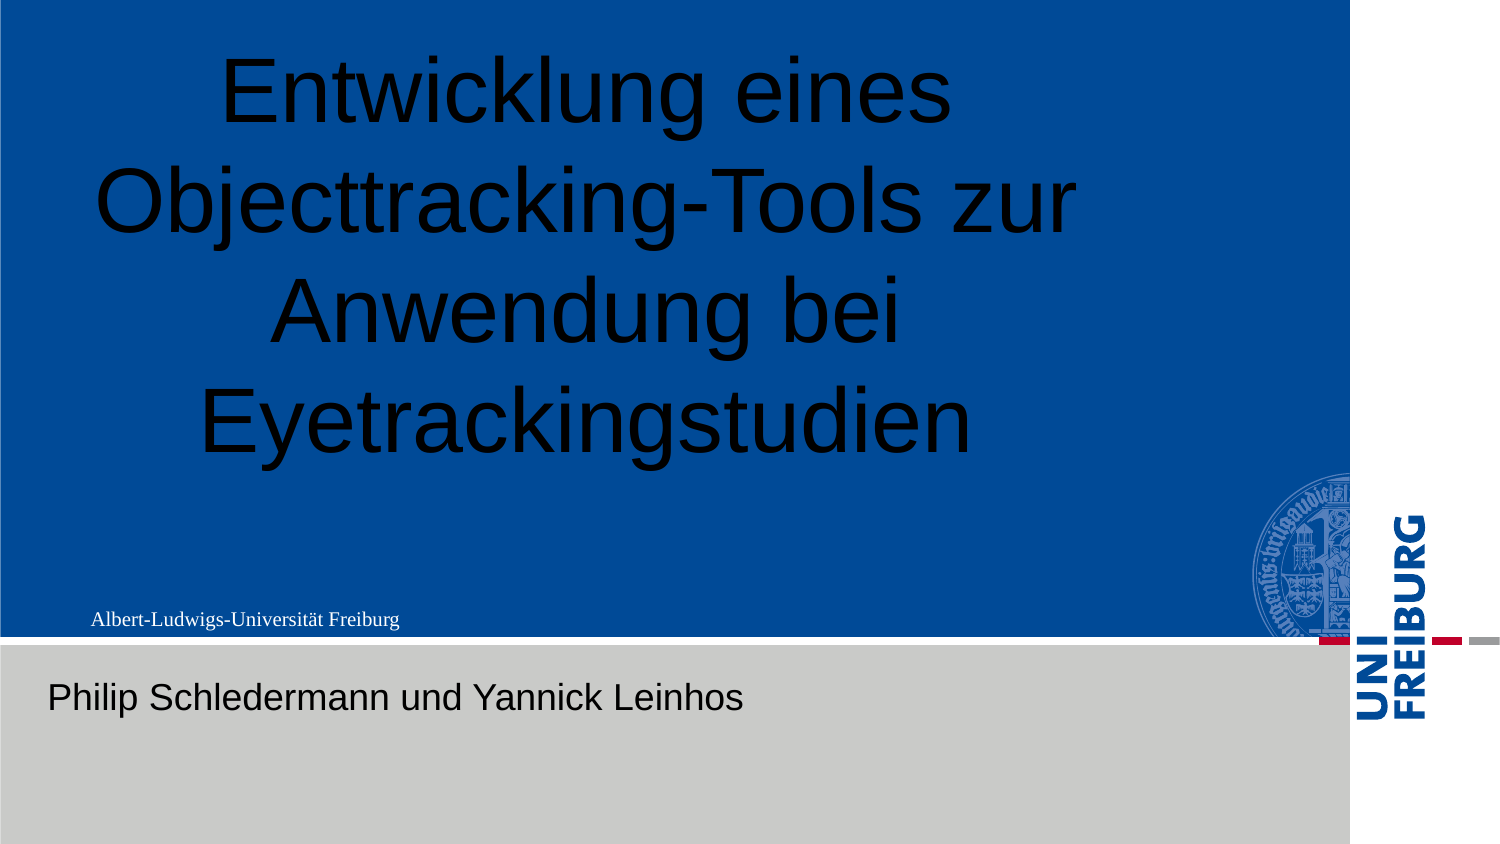

Entwicklung eines Objecttracking-Tools zur Anwendung bei Eyetrackingstudien
# Philip Schledermann und Yannick Leinhos